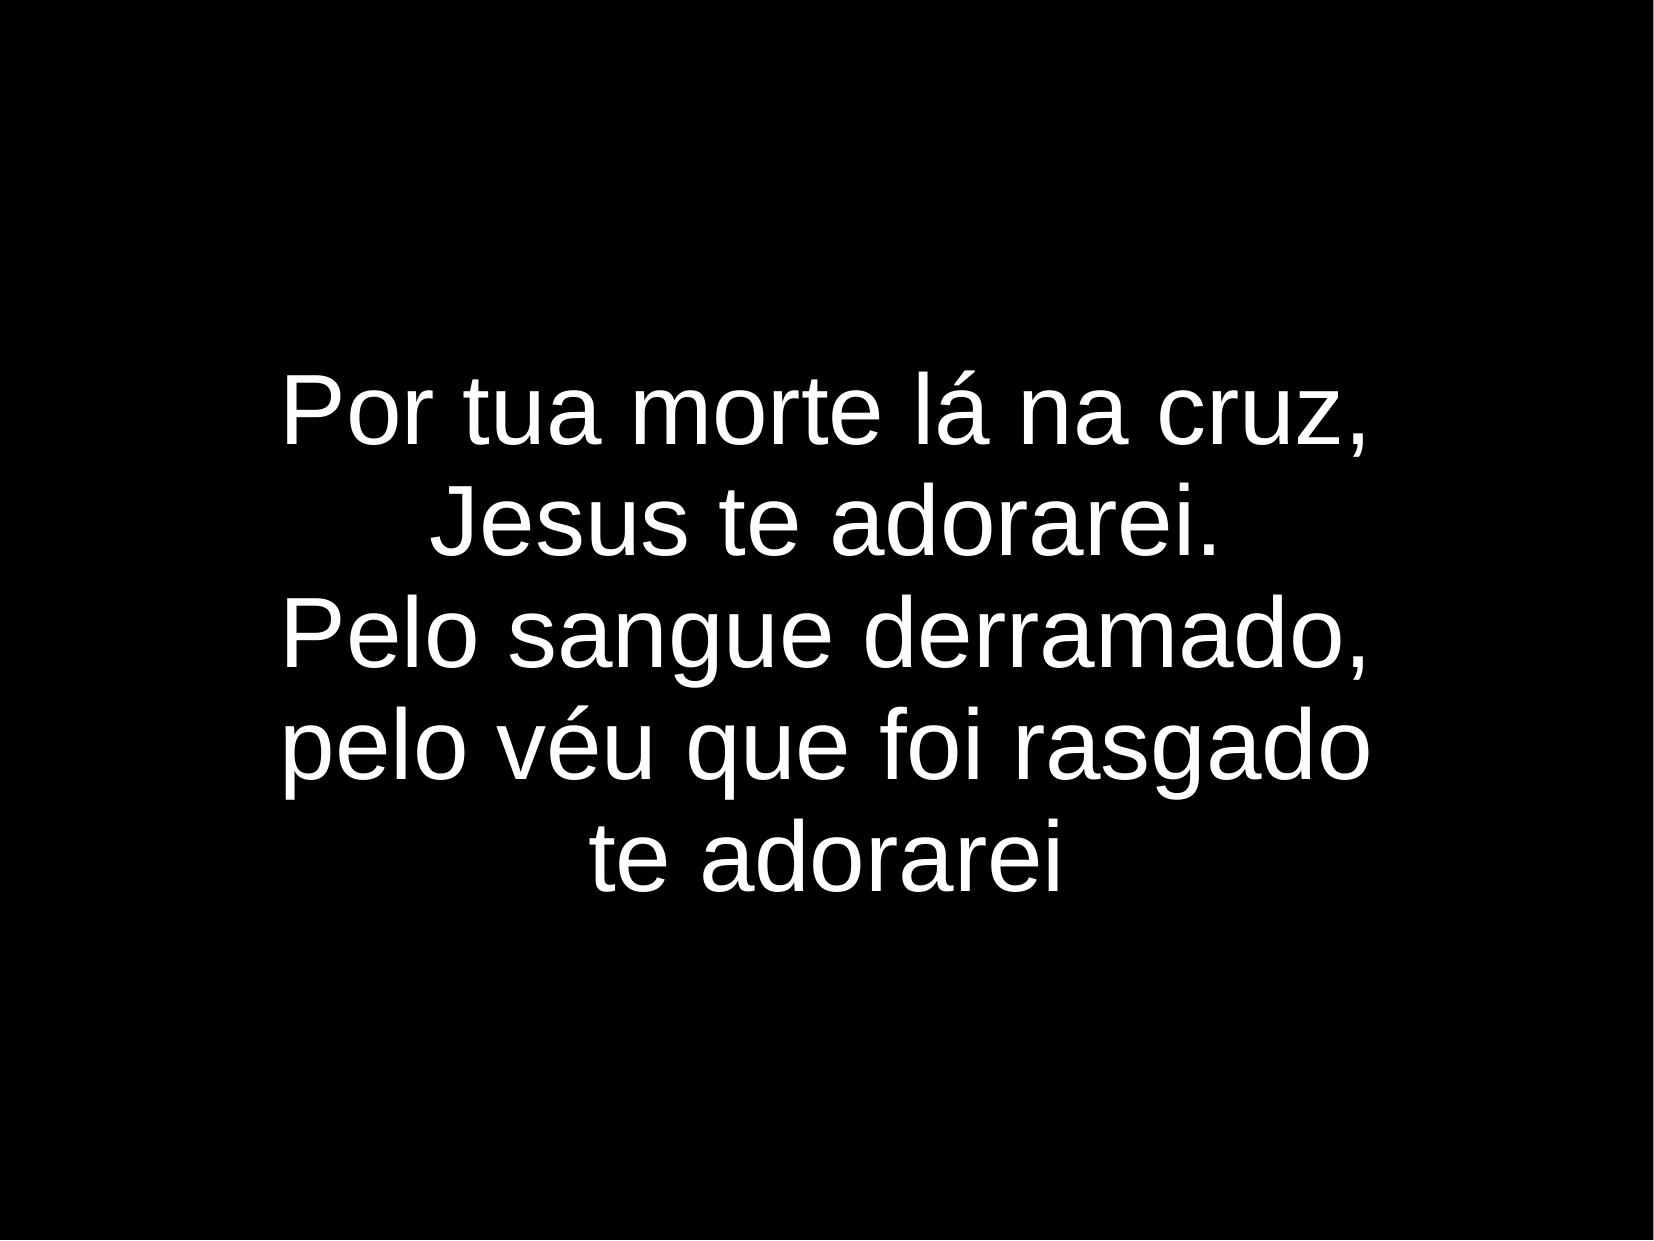

# Por tua morte lá na cruz,
Jesus te adorarei.
Pelo sangue derramado,
pelo véu que foi rasgado
te adorarei